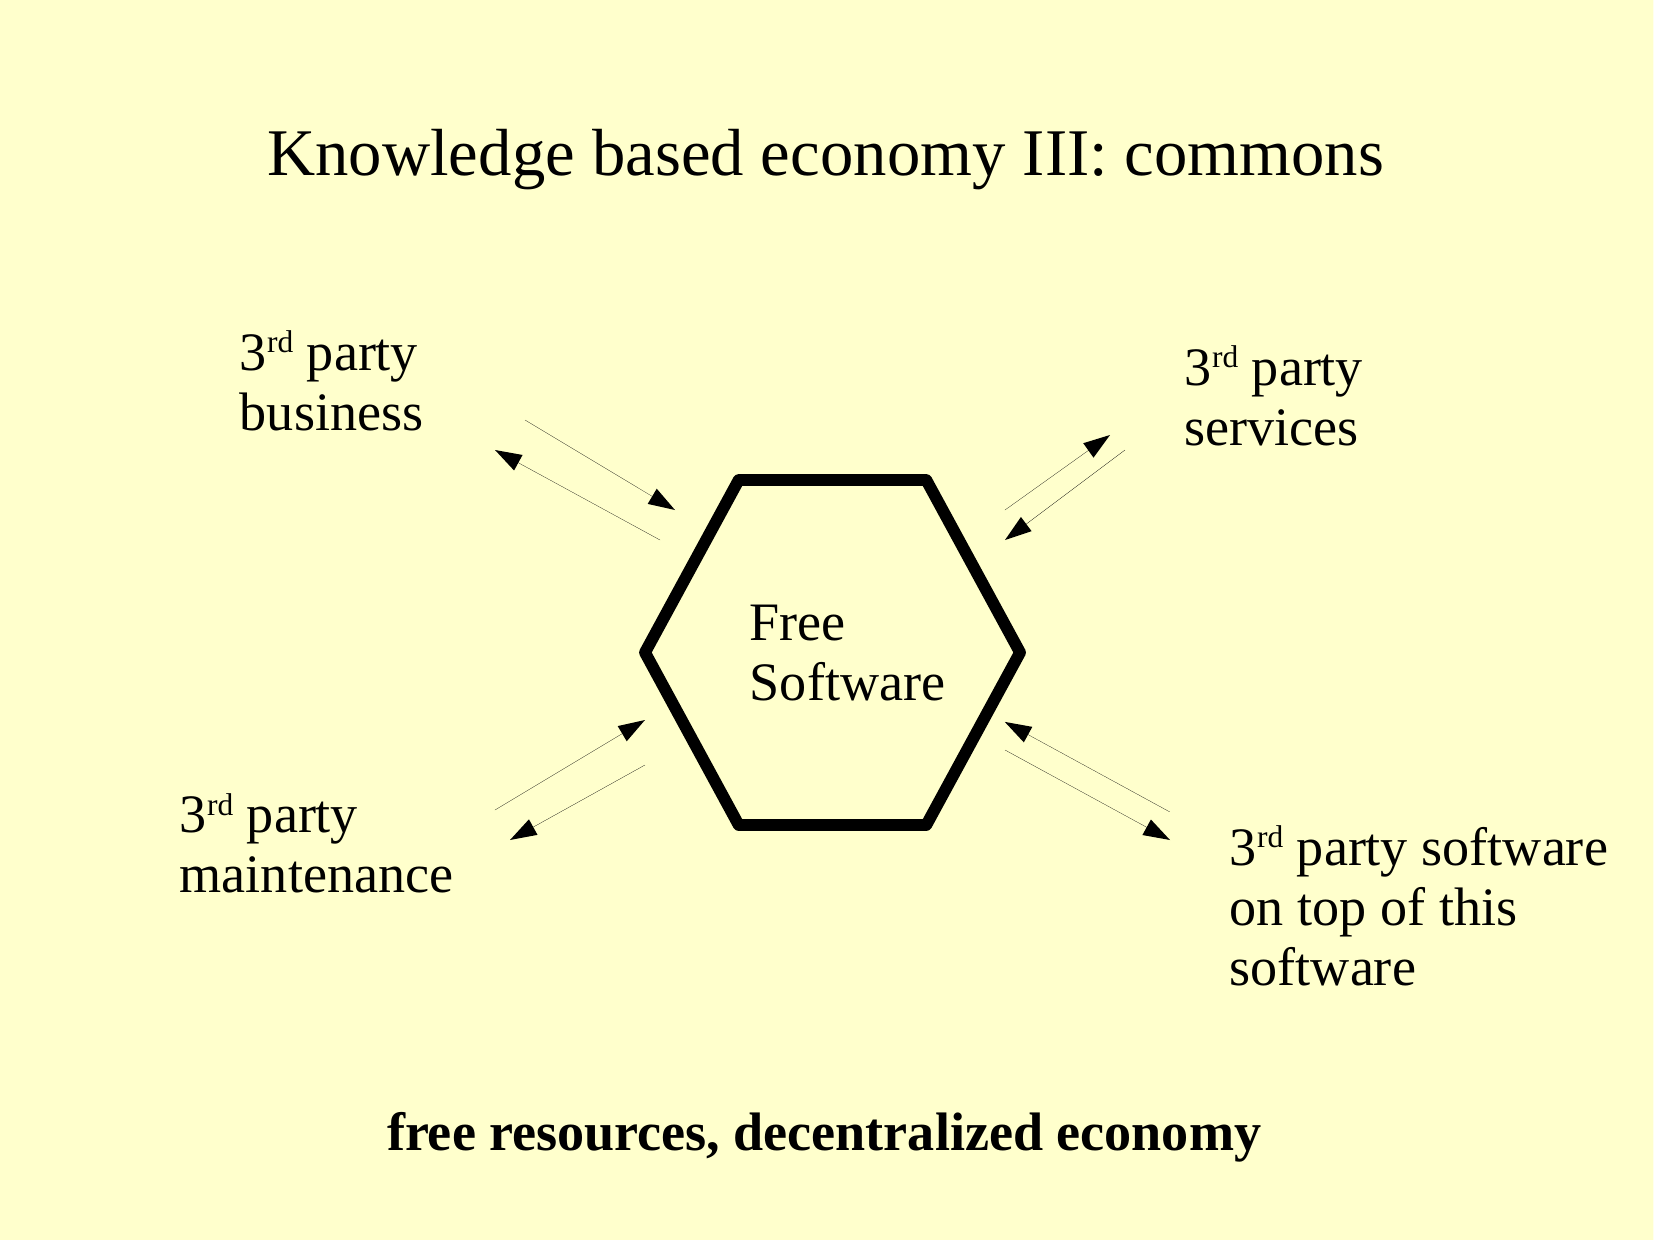

# Knowledge based economy III: commons
3rd party business
3rd party services
Free
Software
3rd party maintenance
3rd party software on top of this software
free resources, decentralized economy